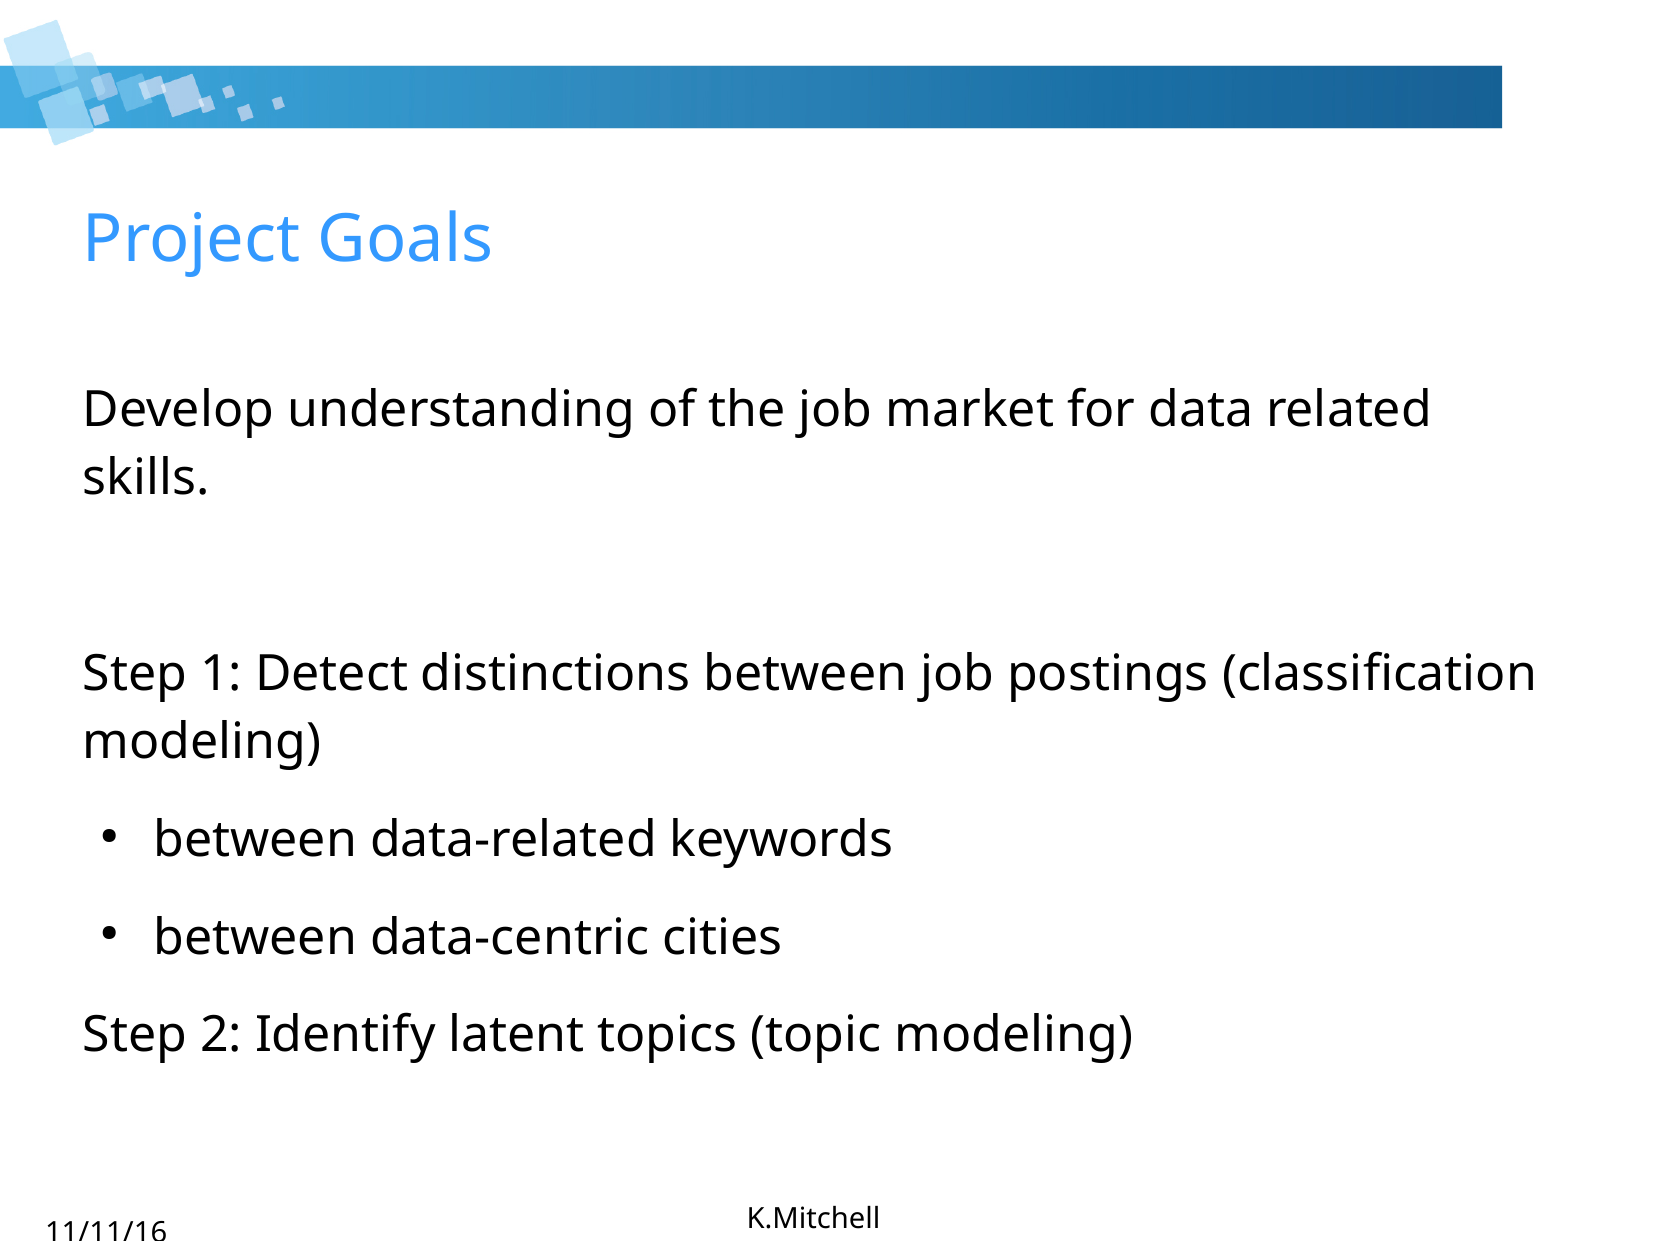

# Project Goals
Develop understanding of the job market for data related skills.
Step 1: Detect distinctions between job postings (classification modeling)
between data-related keywords
between data-centric cities
Step 2: Identify latent topics (topic modeling)
K.Mitchell